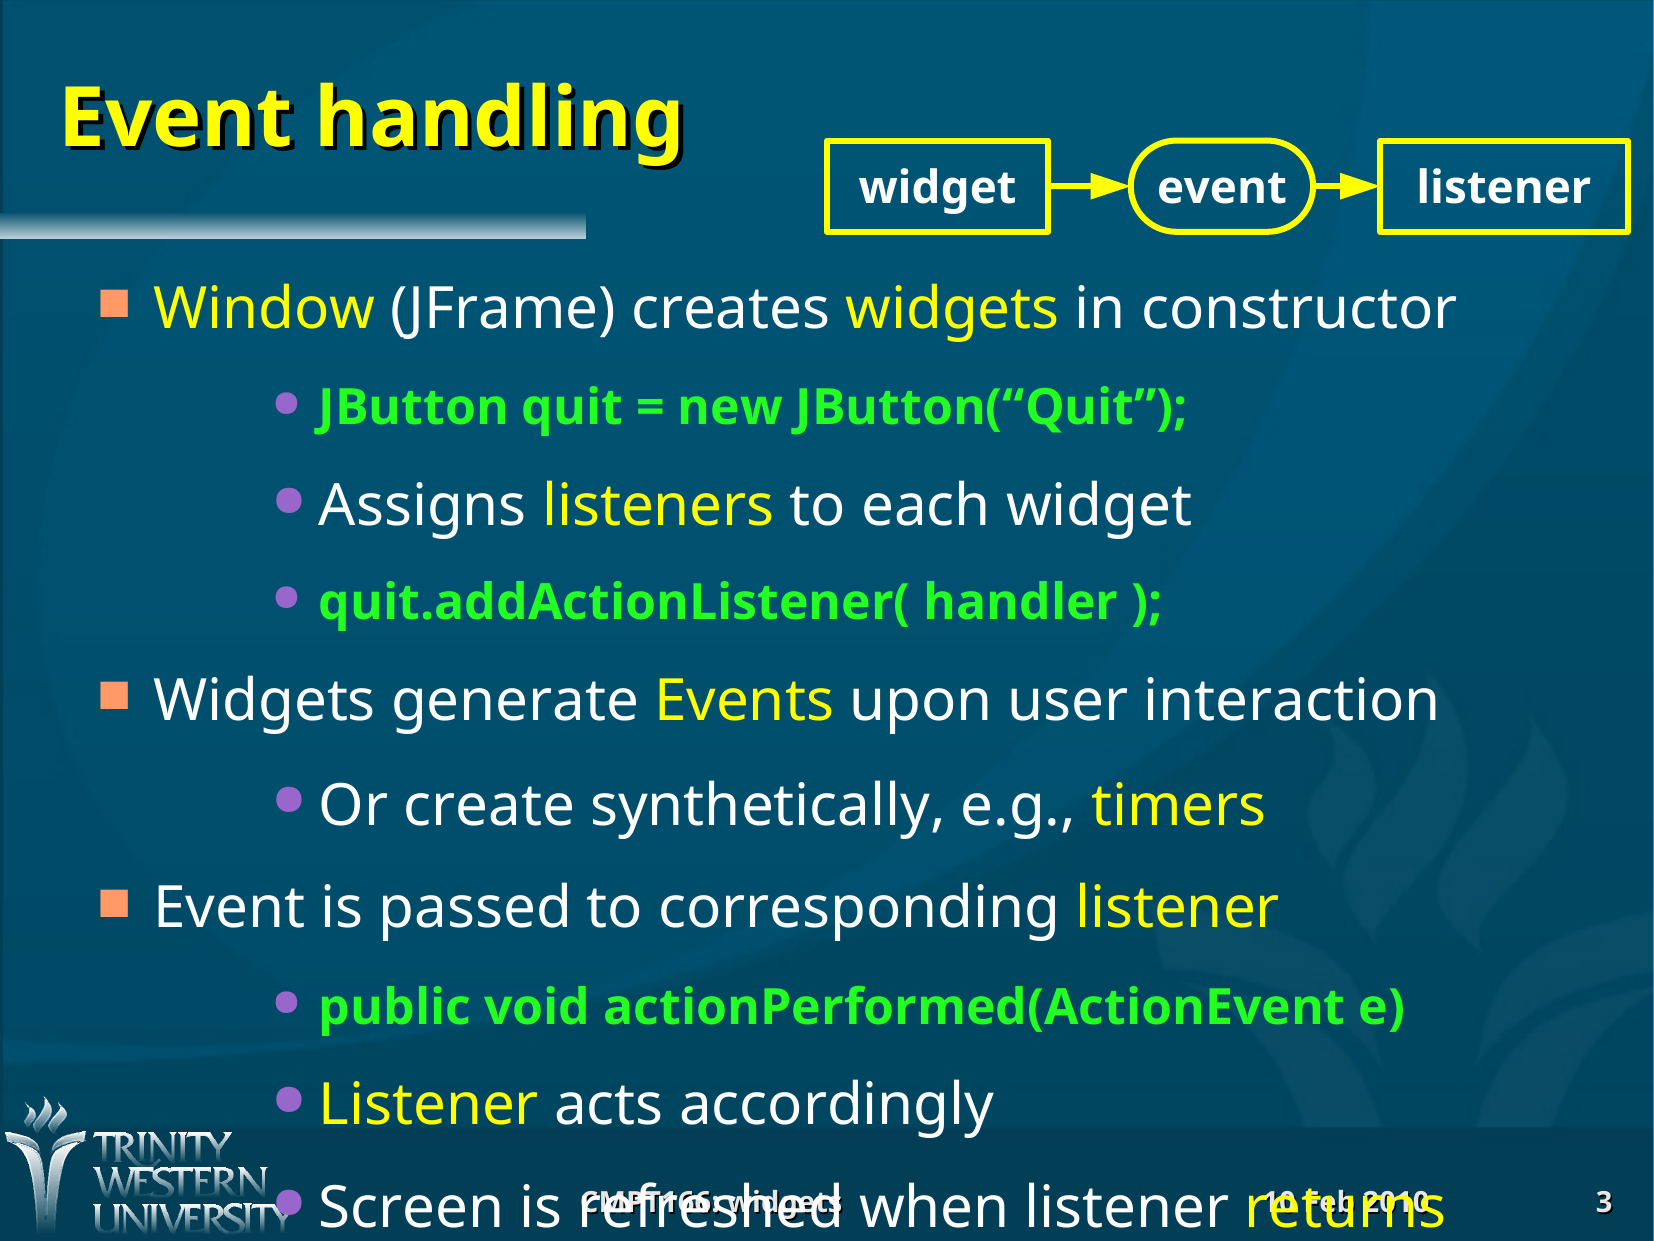

# Event handling
widget
event
listener
Window (JFrame) creates widgets in constructor
JButton quit = new JButton(“Quit”);
Assigns listeners to each widget
quit.addActionListener( handler );
Widgets generate Events upon user interaction
Or create synthetically, e.g., timers
Event is passed to corresponding listener
public void actionPerformed(ActionEvent e)
Listener acts accordingly
Screen is refreshed when listener returns
CMPT166: widgets
10 Feb 2010
3